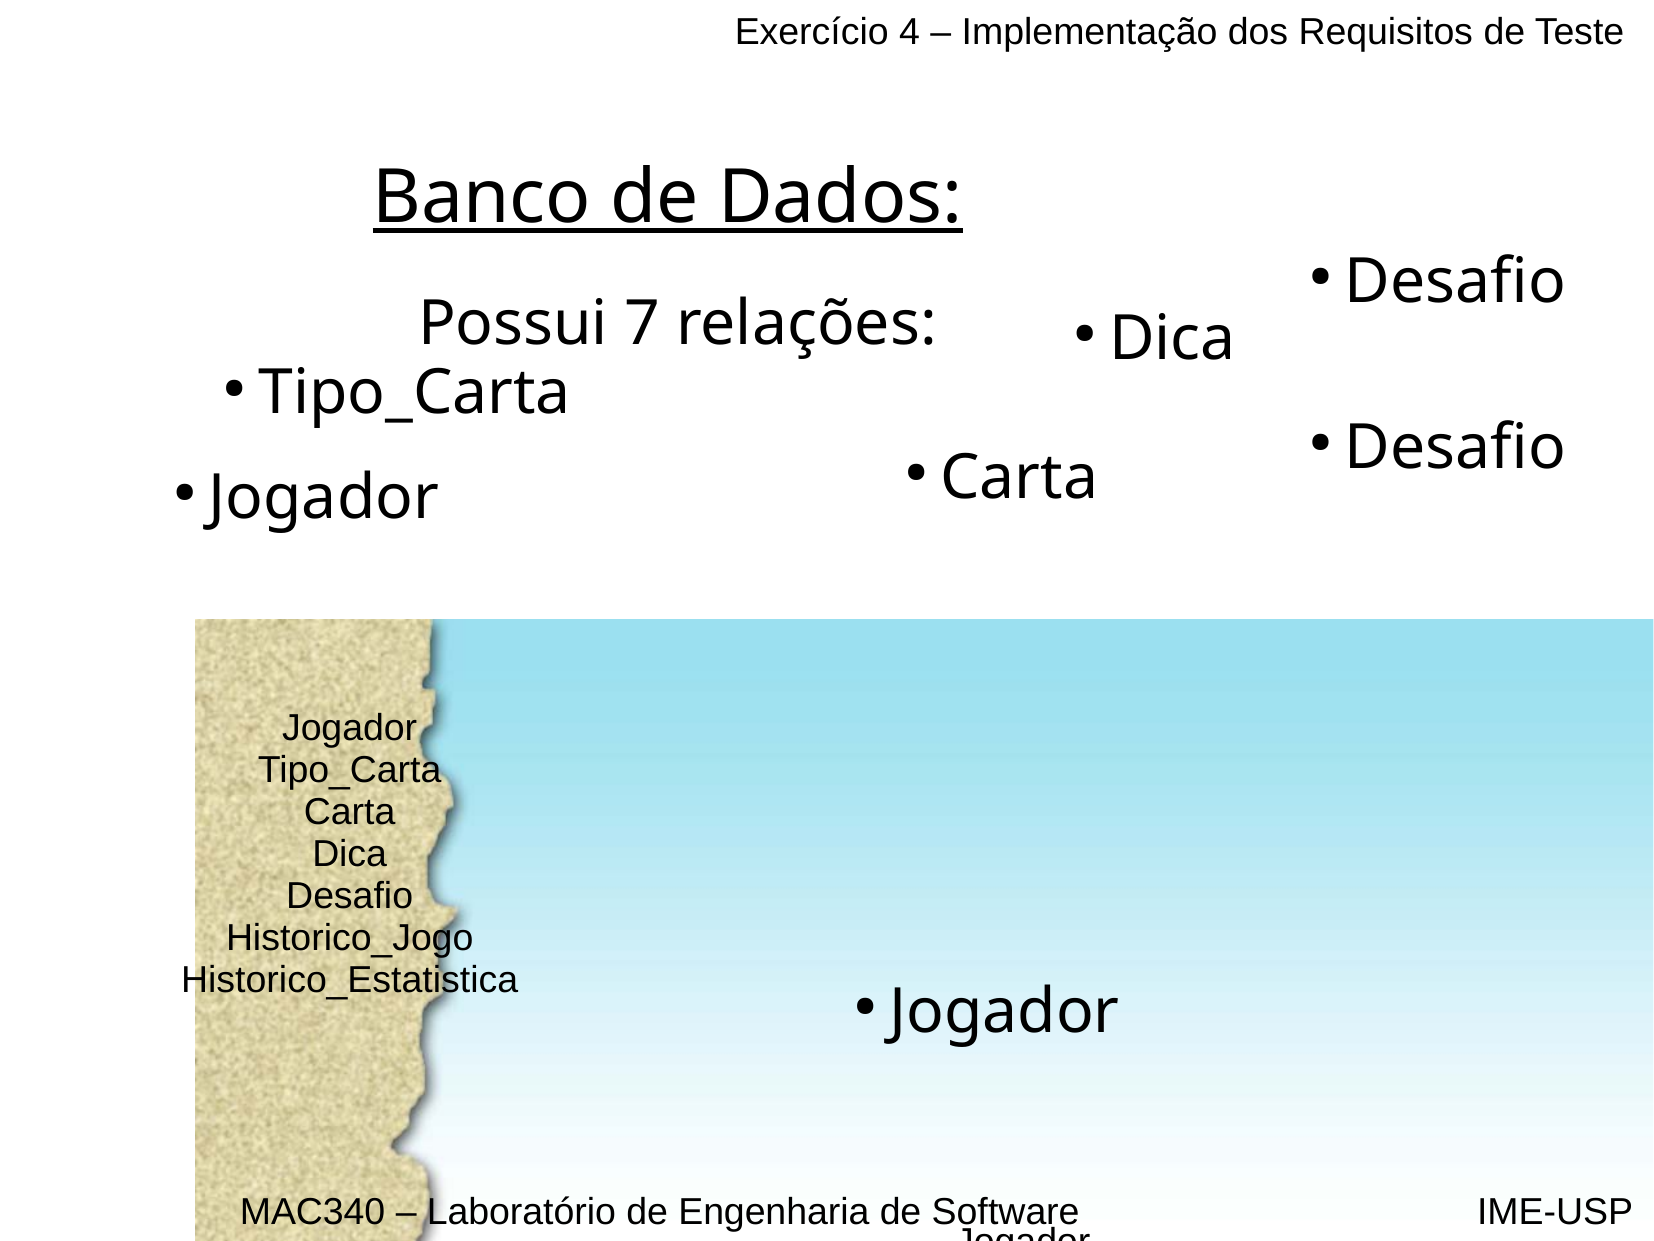

Exercício 4 – Implementação dos Requisitos de Teste
Banco de Dados:
Desafio
Possui 7 relações:
Dica
Tipo_Carta
Desafio
Carta
Jogador
Jogador
Tipo_Carta
Carta
Dica
Desafio
Historico_Jogo
Historico_Estatistica
Jogador
Jogador
Tipo_Carta
Carta
Dica
Desafio
Historico_Jogo
Historico_Estatistica
			MAC340 – Laboratório de Engenharia de Software IME-USP